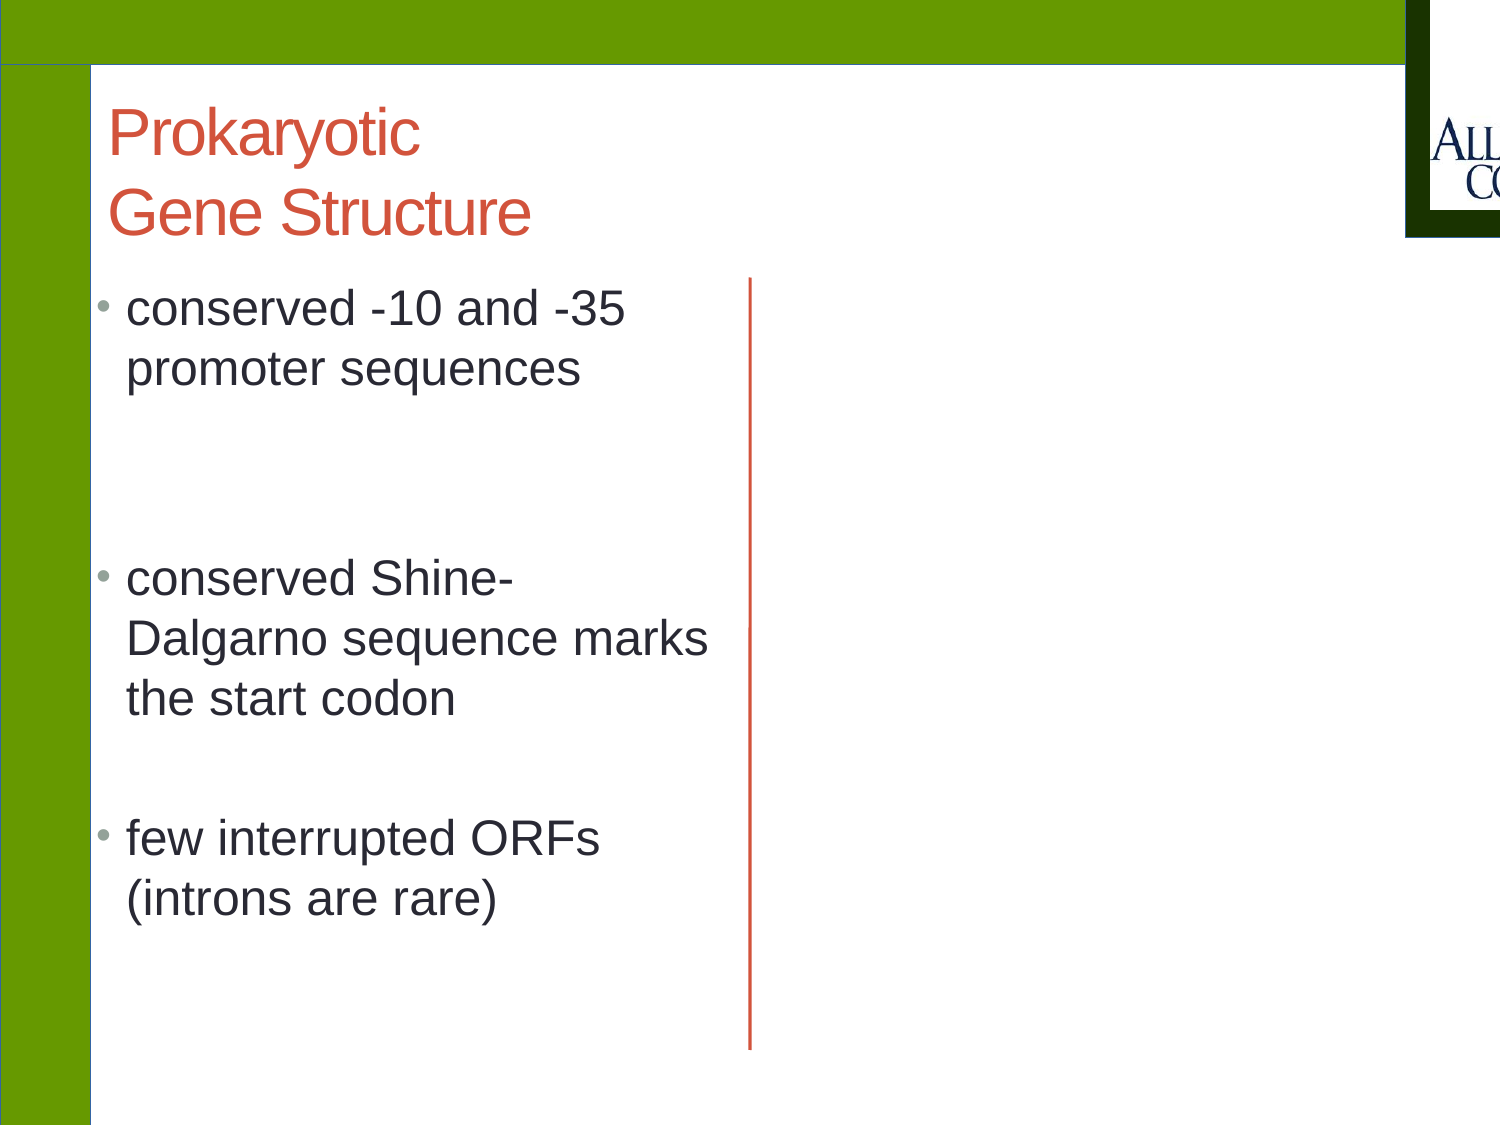

Prokaryotic
Gene Structure
# conserved -10 and -35 promoter sequences
conserved Shine-Dalgarno sequence marks the start codon
few interrupted ORFs (introns are rare)